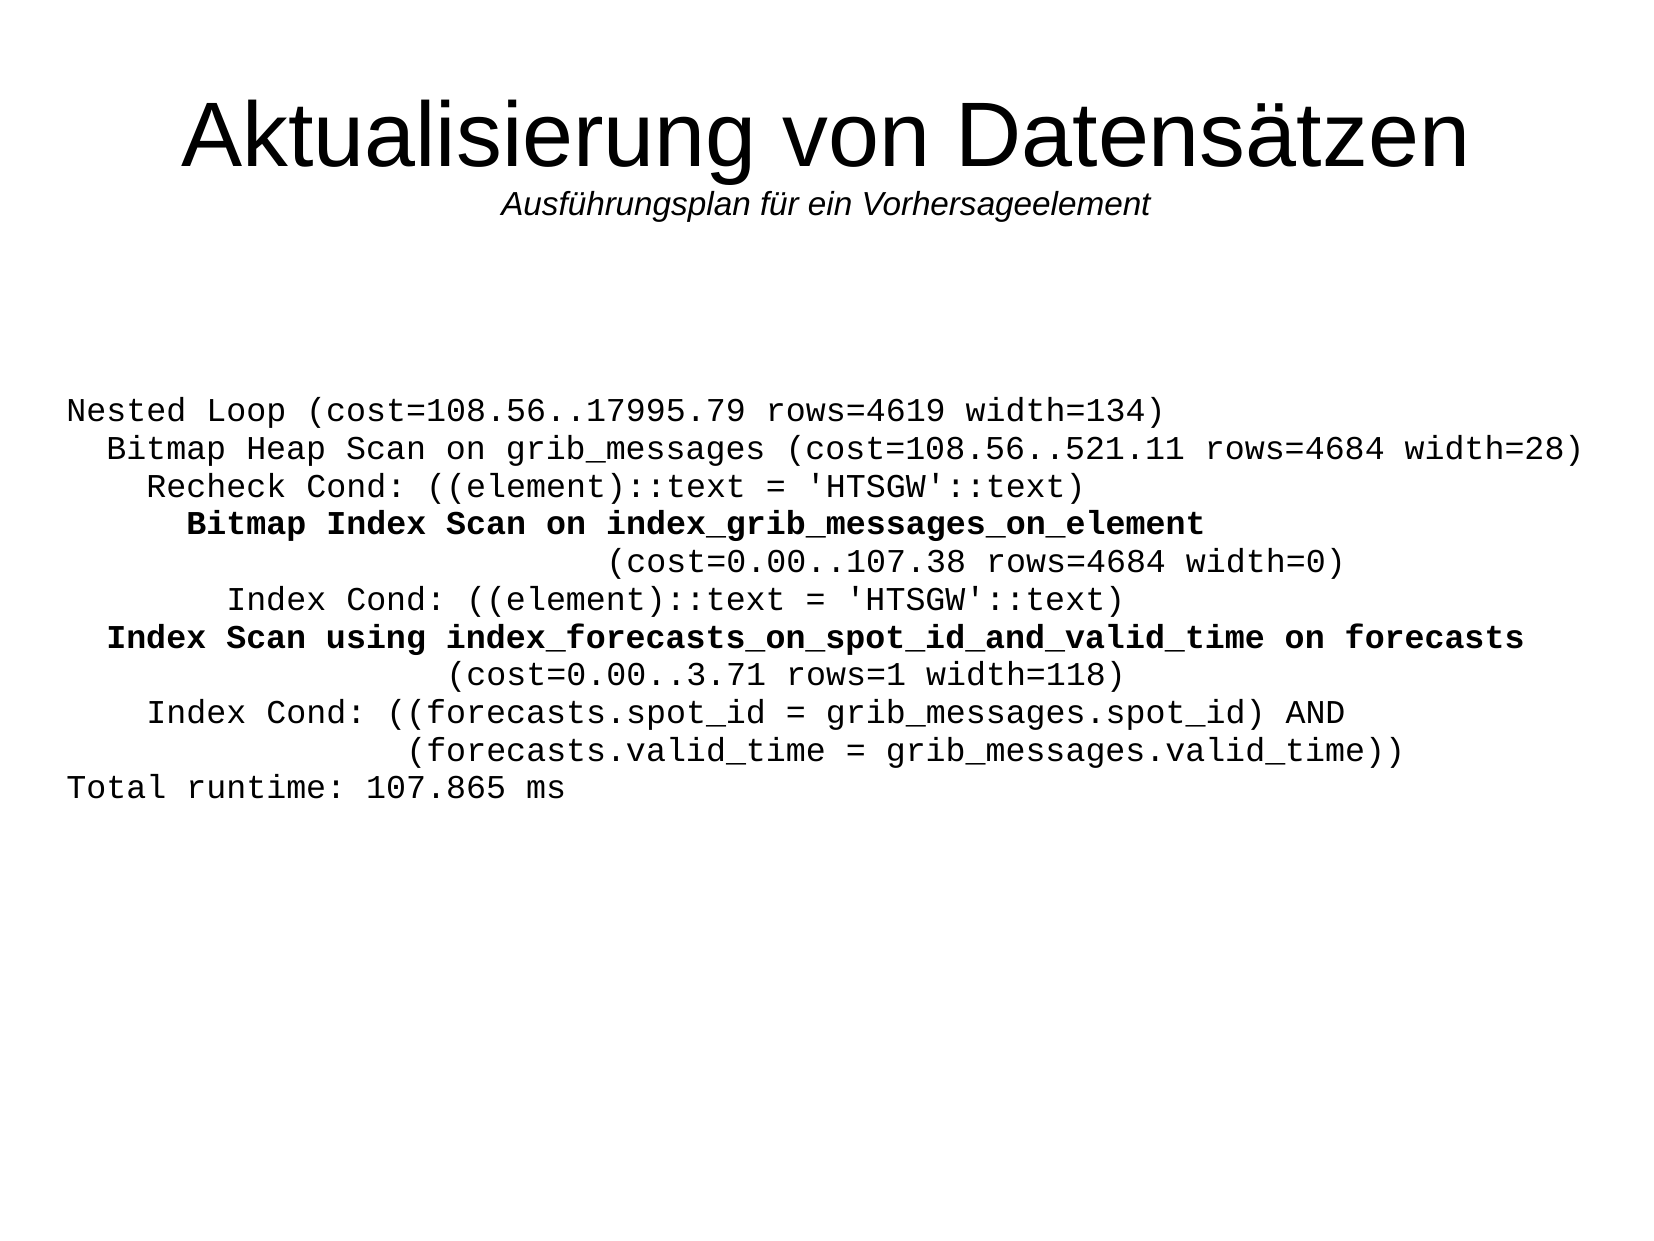

Aktualisierung von Datensätzen
Ausführungsplan für ein Vorhersageelement
# Nested Loop (cost=108.56..17995.79 rows=4619 width=134)
 Bitmap Heap Scan on grib_messages (cost=108.56..521.11 rows=4684 width=28)
 Recheck Cond: ((element)::text = 'HTSGW'::text)
 Bitmap Index Scan on index_grib_messages_on_element
 (cost=0.00..107.38 rows=4684 width=0)
 Index Cond: ((element)::text = 'HTSGW'::text)
 Index Scan using index_forecasts_on_spot_id_and_valid_time on forecasts
 (cost=0.00..3.71 rows=1 width=118)
 Index Cond: ((forecasts.spot_id = grib_messages.spot_id) AND
 (forecasts.valid_time = grib_messages.valid_time))
Total runtime: 107.865 ms